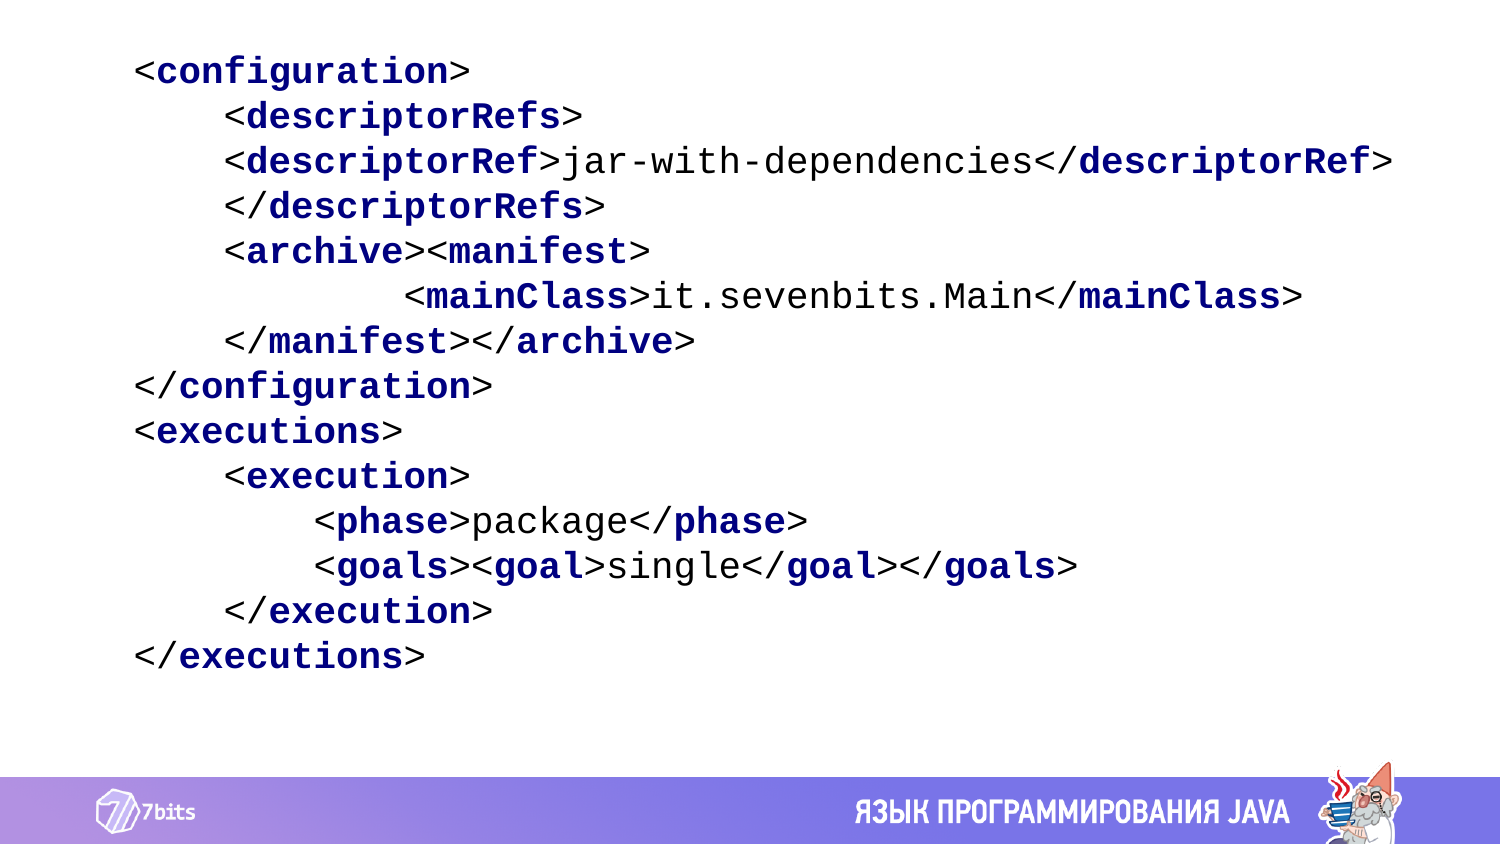

# <configuration>
 <descriptorRefs>
 <descriptorRef>jar-with-dependencies</descriptorRef>
 </descriptorRefs>
 <archive><manifest>
 <mainClass>it.sevenbits.Main</mainClass>
 </manifest></archive>
 </configuration>
 <executions>
 <execution>
 <phase>package</phase>
 <goals><goal>single</goal></goals>
 </execution>
 </executions>